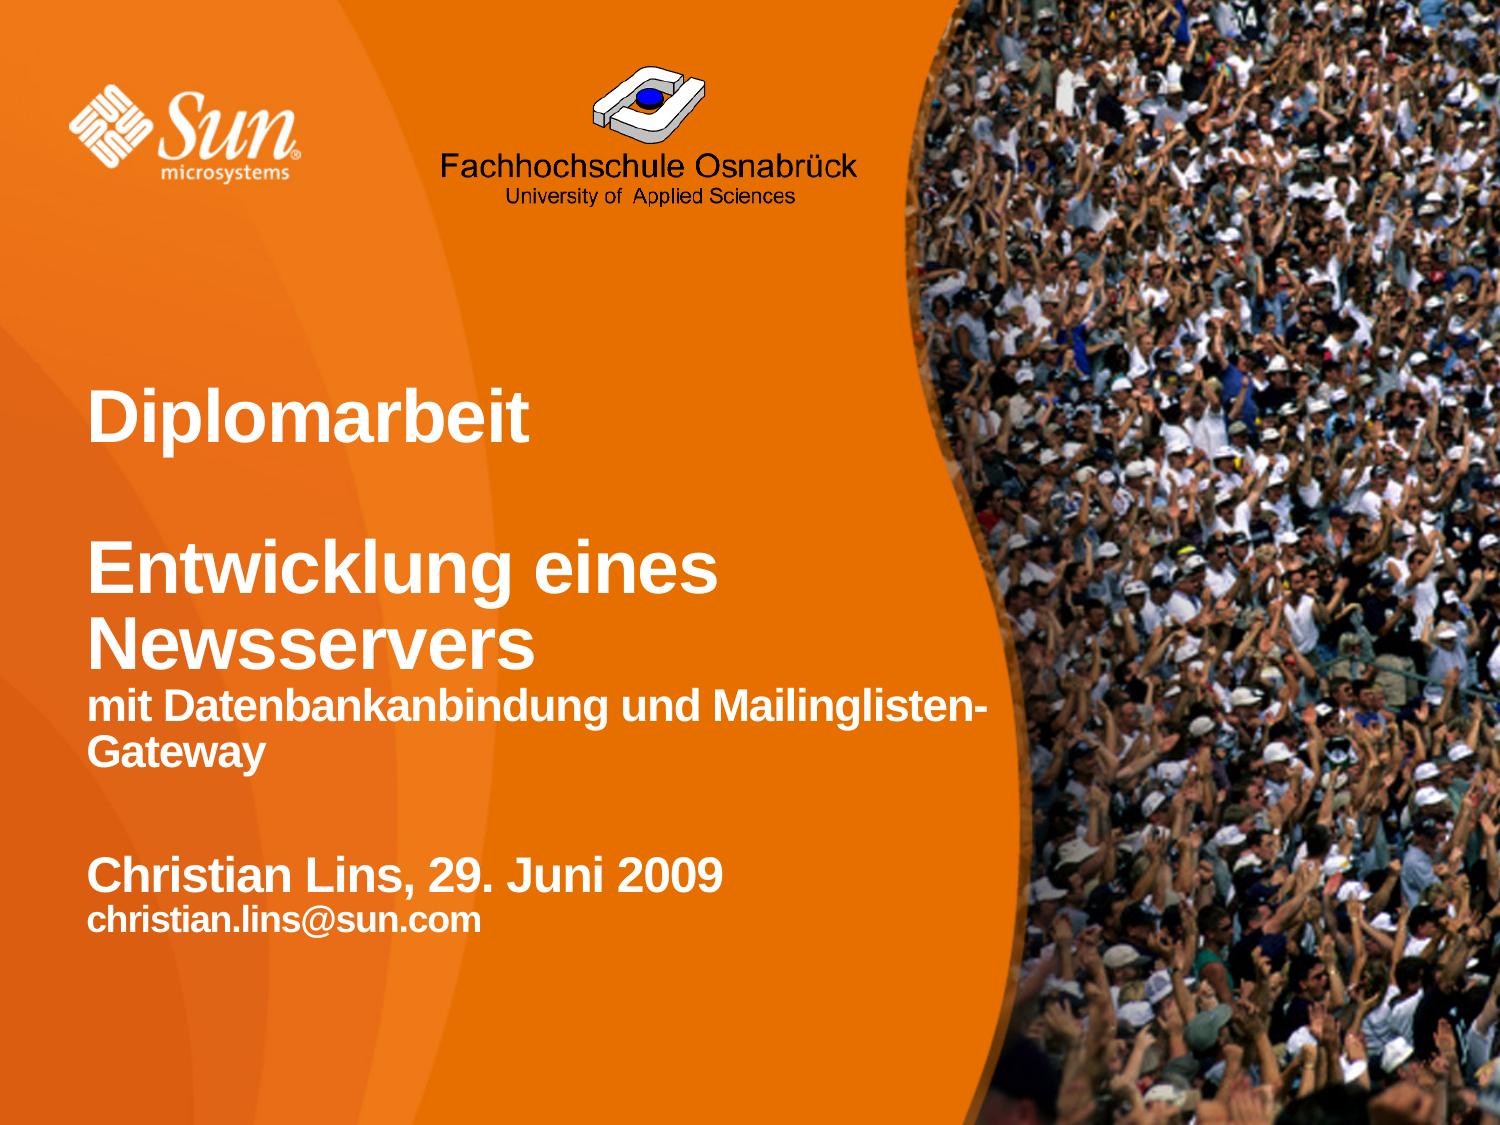

# Diplomarbeit Entwicklung eines Newsservers mit Datenbankanbindung und Mailinglisten-Gateway Christian Lins, 29. Juni 2009 christian.lins@sun.com